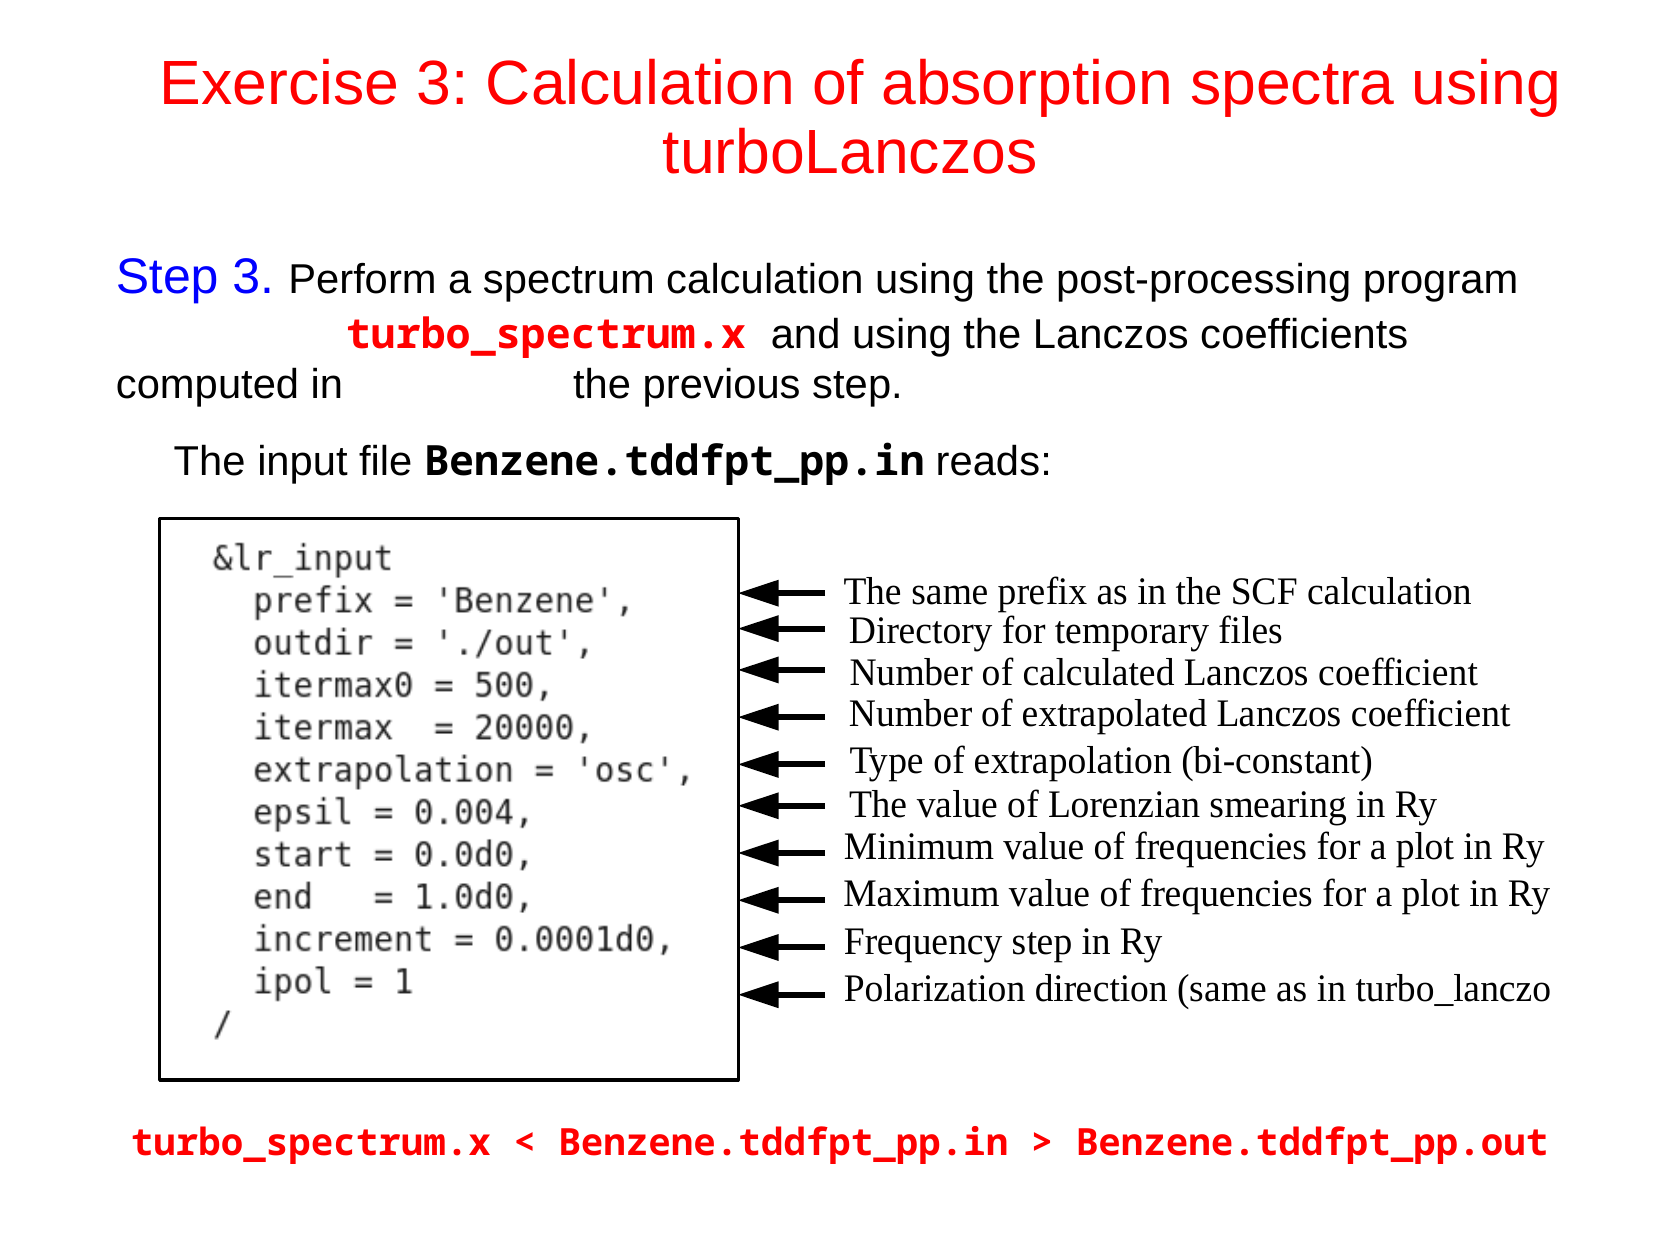

Exercise 3: Calculation of absorption spectra using turboLanczos
# Step 3. Perform a spectrum calculation using the post-processing program turbo_spectrum.x and using the Lanczos coefficients computed in the previous step.
The input file Benzene.tddfpt_pp.in reads:
turbo_spectrum.x < Benzene.tddfpt_pp.in > Benzene.tddfpt_pp.out